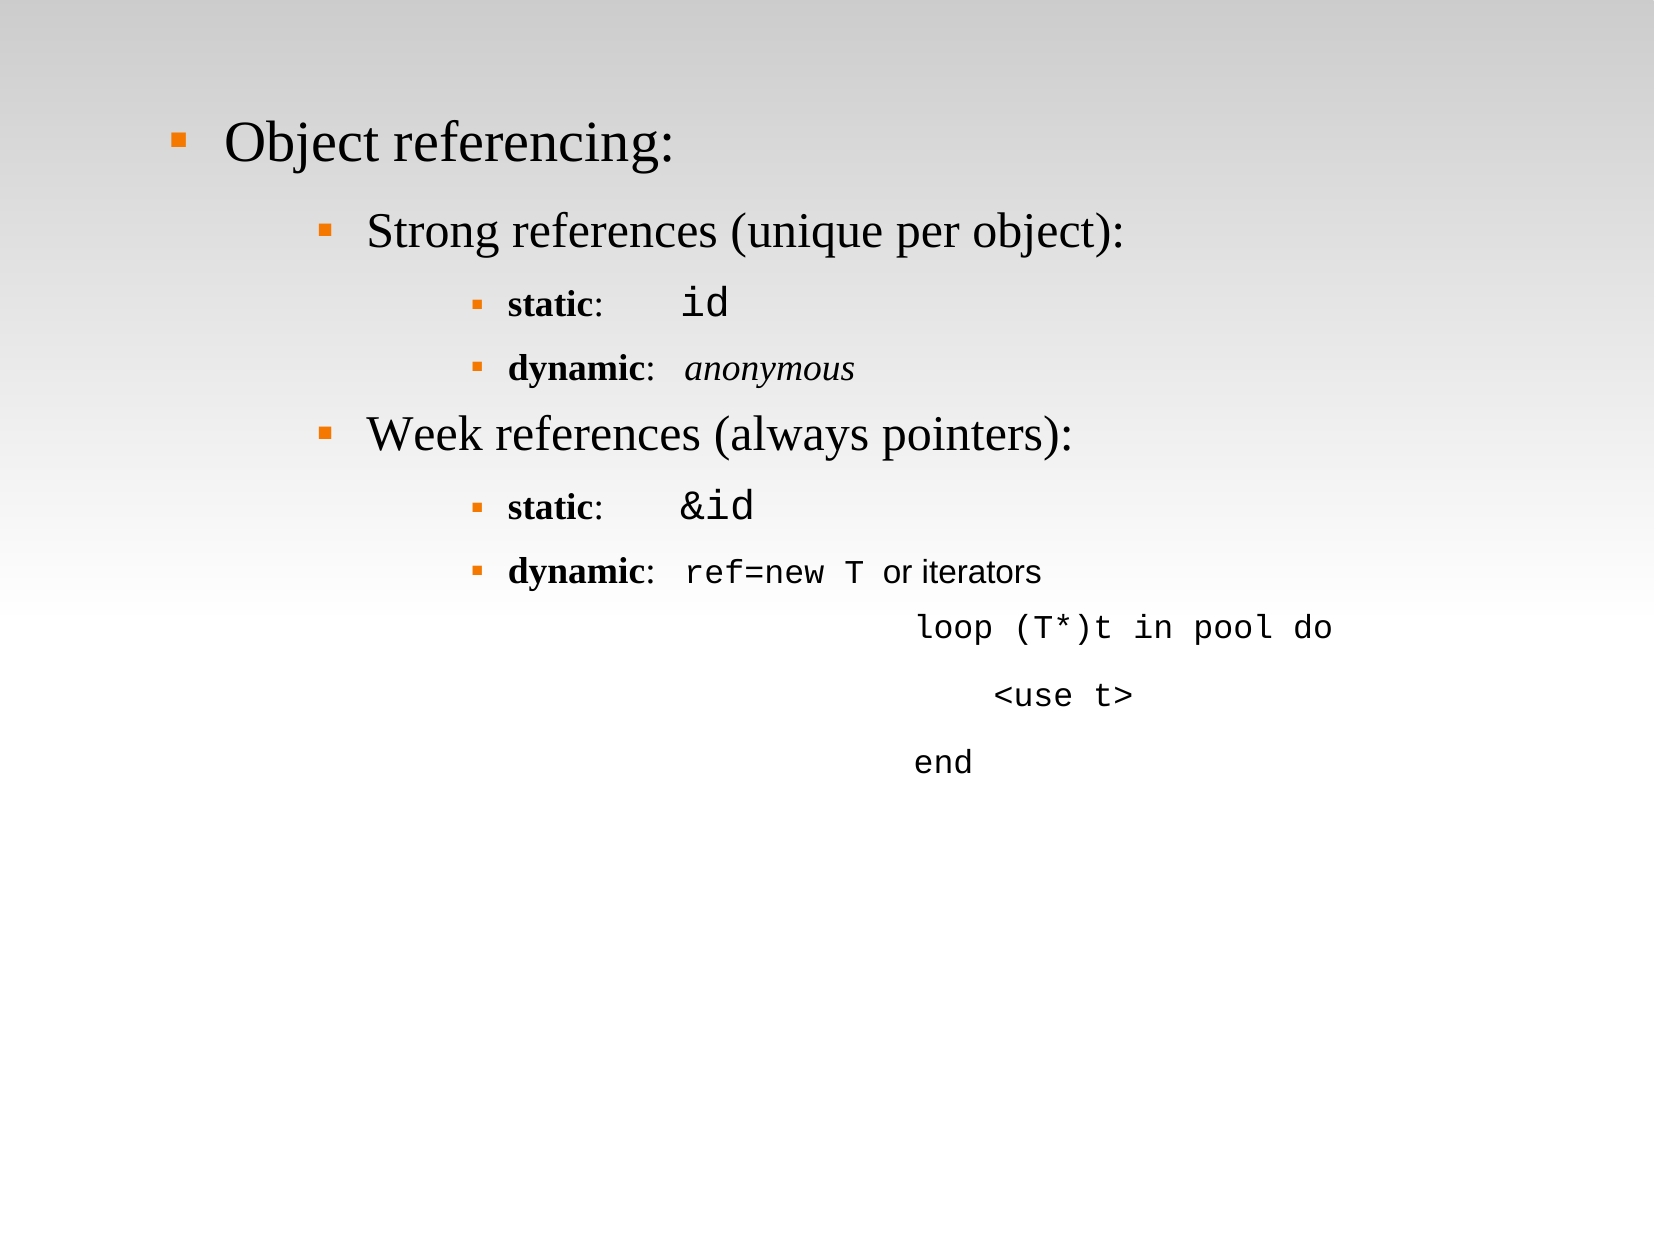

# Object referencing:
Strong references (unique per object):
static: id
dynamic: anonymous
Week references (always pointers):
static: &id
dynamic: ref=new T or iterators
 loop (T*)t in pool do
 <use t>
 end